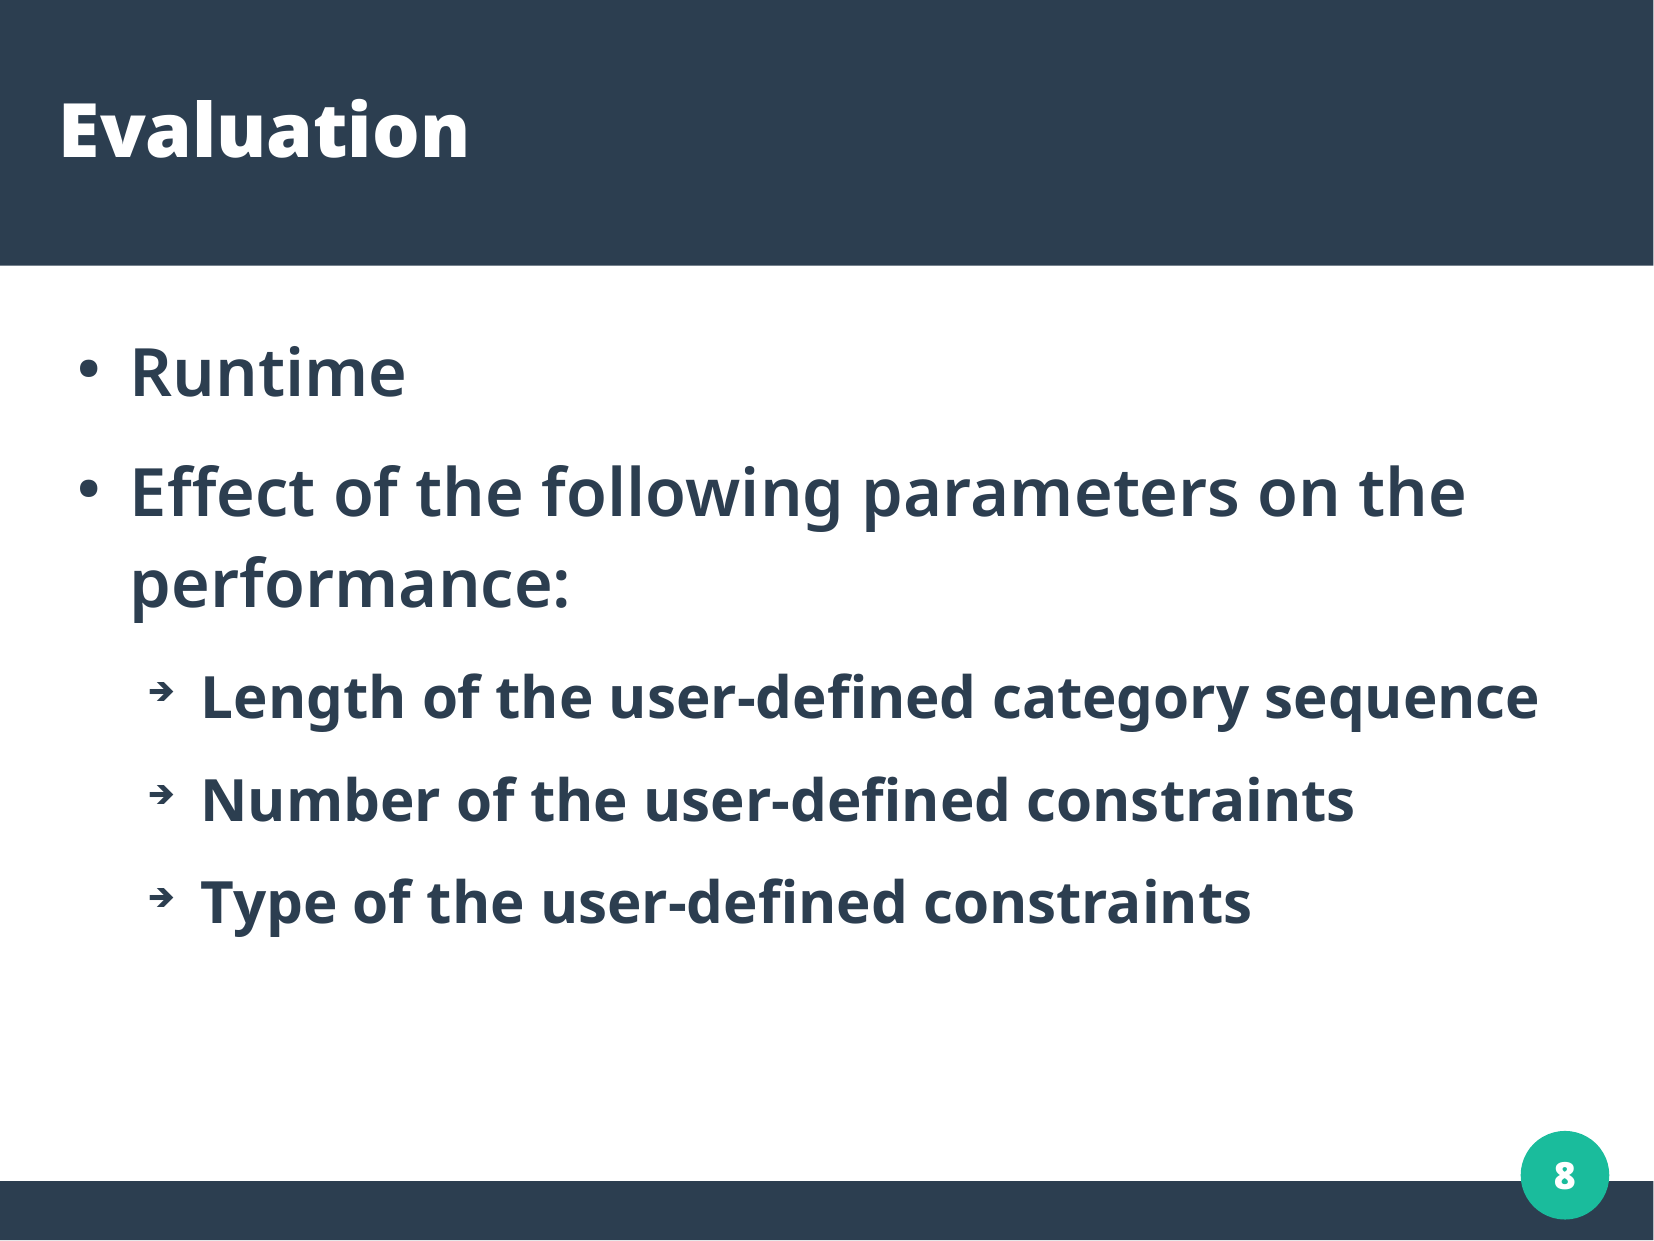

# Evaluation
Runtime
Effect of the following parameters on the performance:
Length of the user-defined category sequence
Number of the user-defined constraints
Type of the user-defined constraints
8